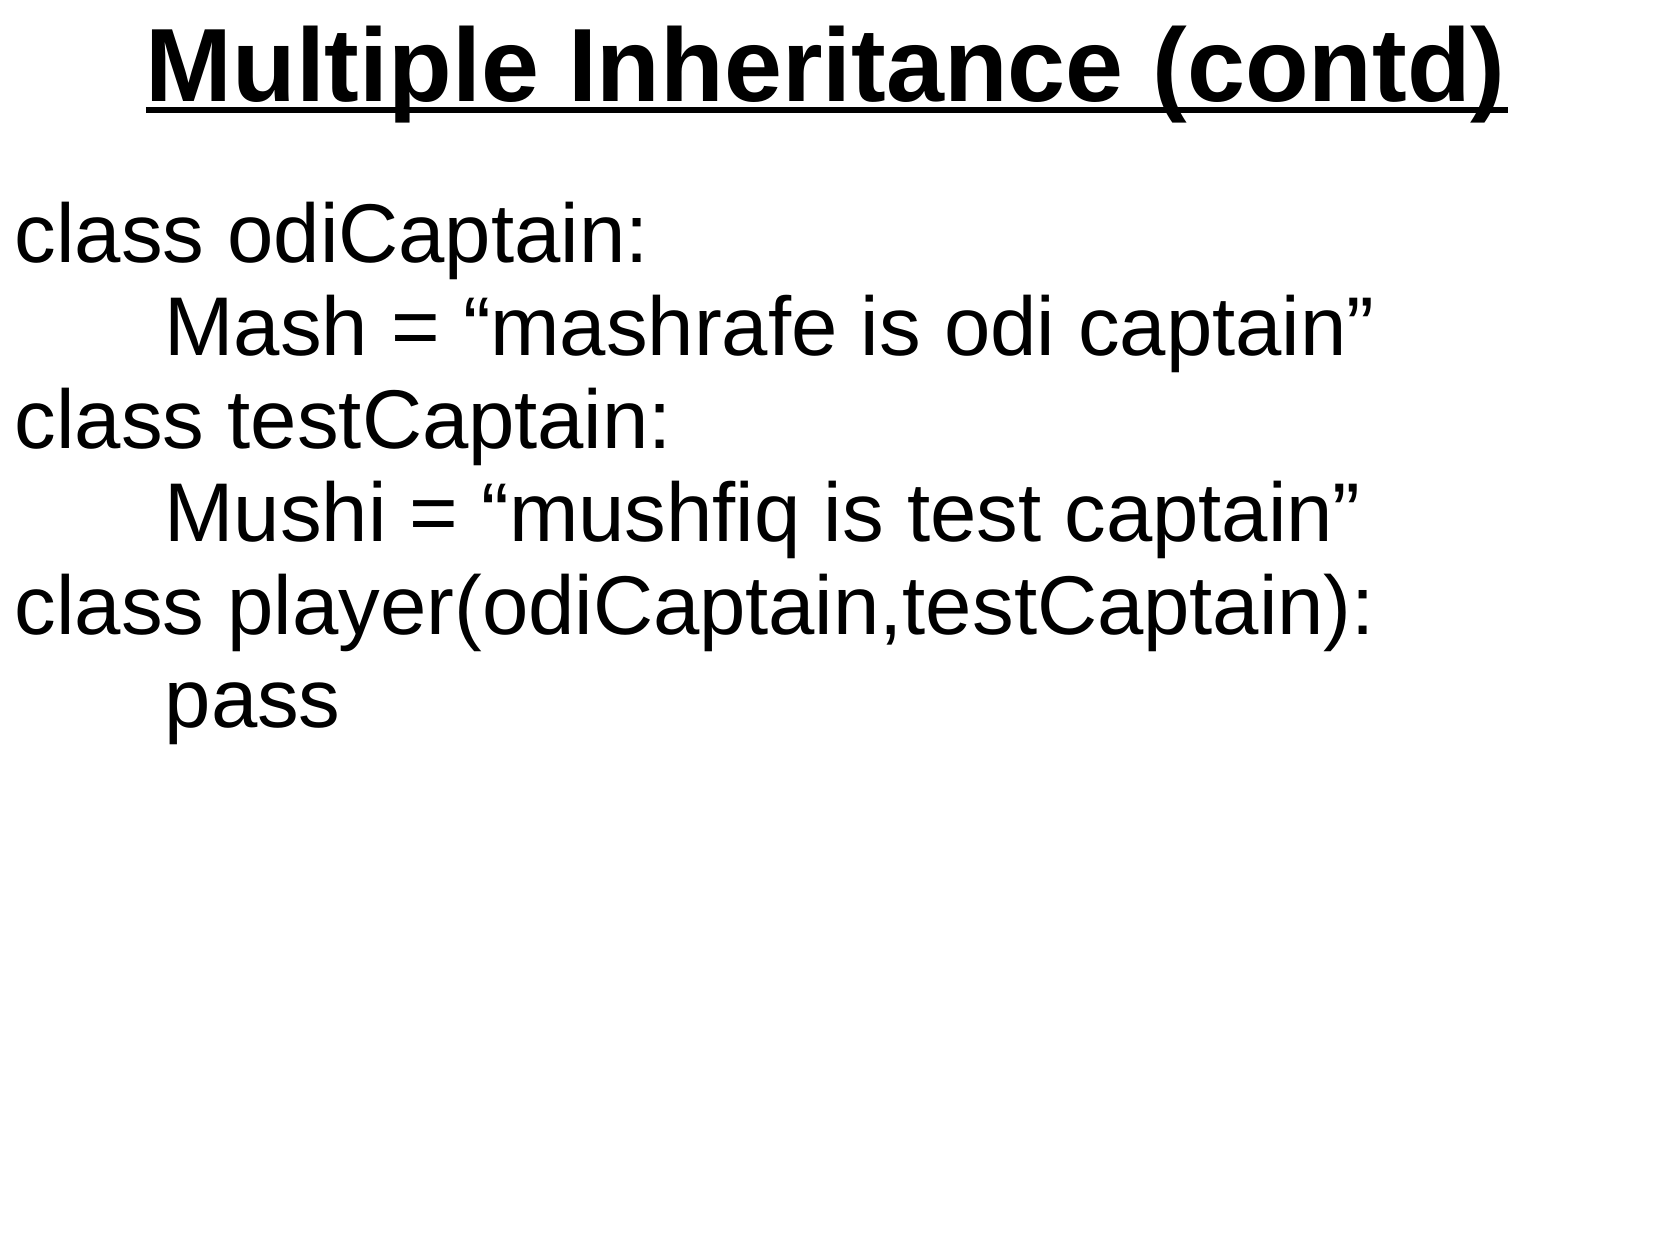

Multiple Inheritance (contd)
class odiCaptain:
		Mash = “mashrafe is odi captain”
class testCaptain:
		Mushi = “mushfiq is test captain”
class player(odiCaptain,testCaptain):
		pass